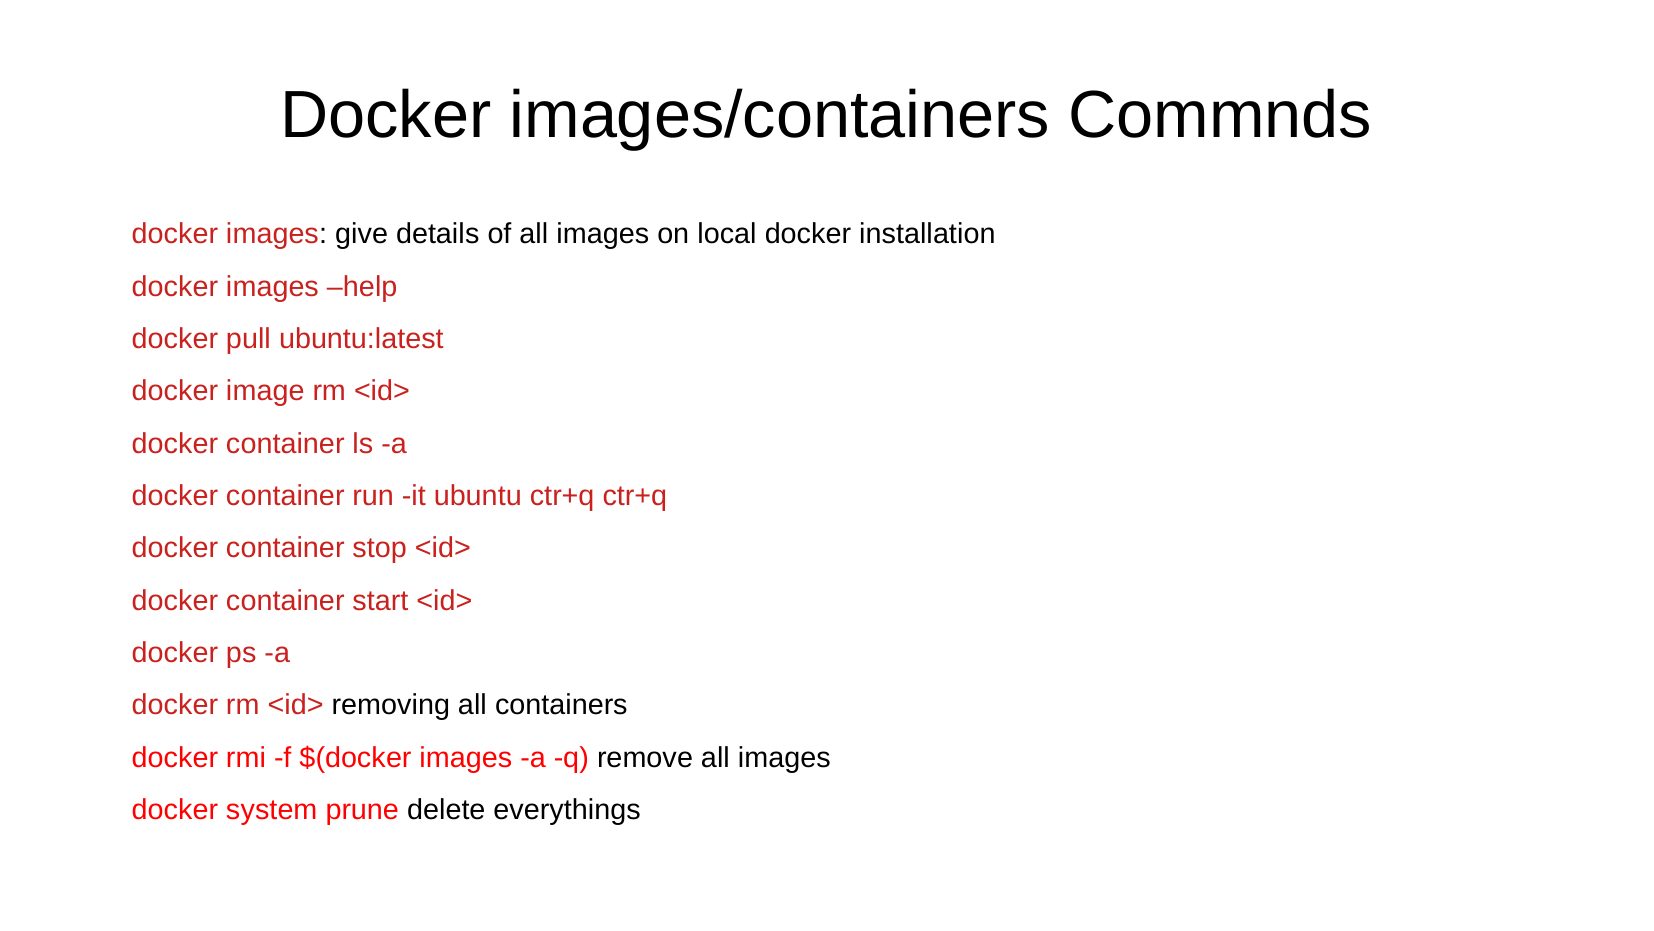

# Docker images/containers Commnds
docker images: give details of all images on local docker installation
docker images –help
docker pull ubuntu:latest
docker image rm <id>
docker container ls -a
docker container run -it ubuntu ctr+q ctr+q
docker container stop <id>
docker container start <id>
docker ps -a
docker rm <id> removing all containers
docker rmi -f $(docker images -a -q) remove all images
docker system prune delete everythings